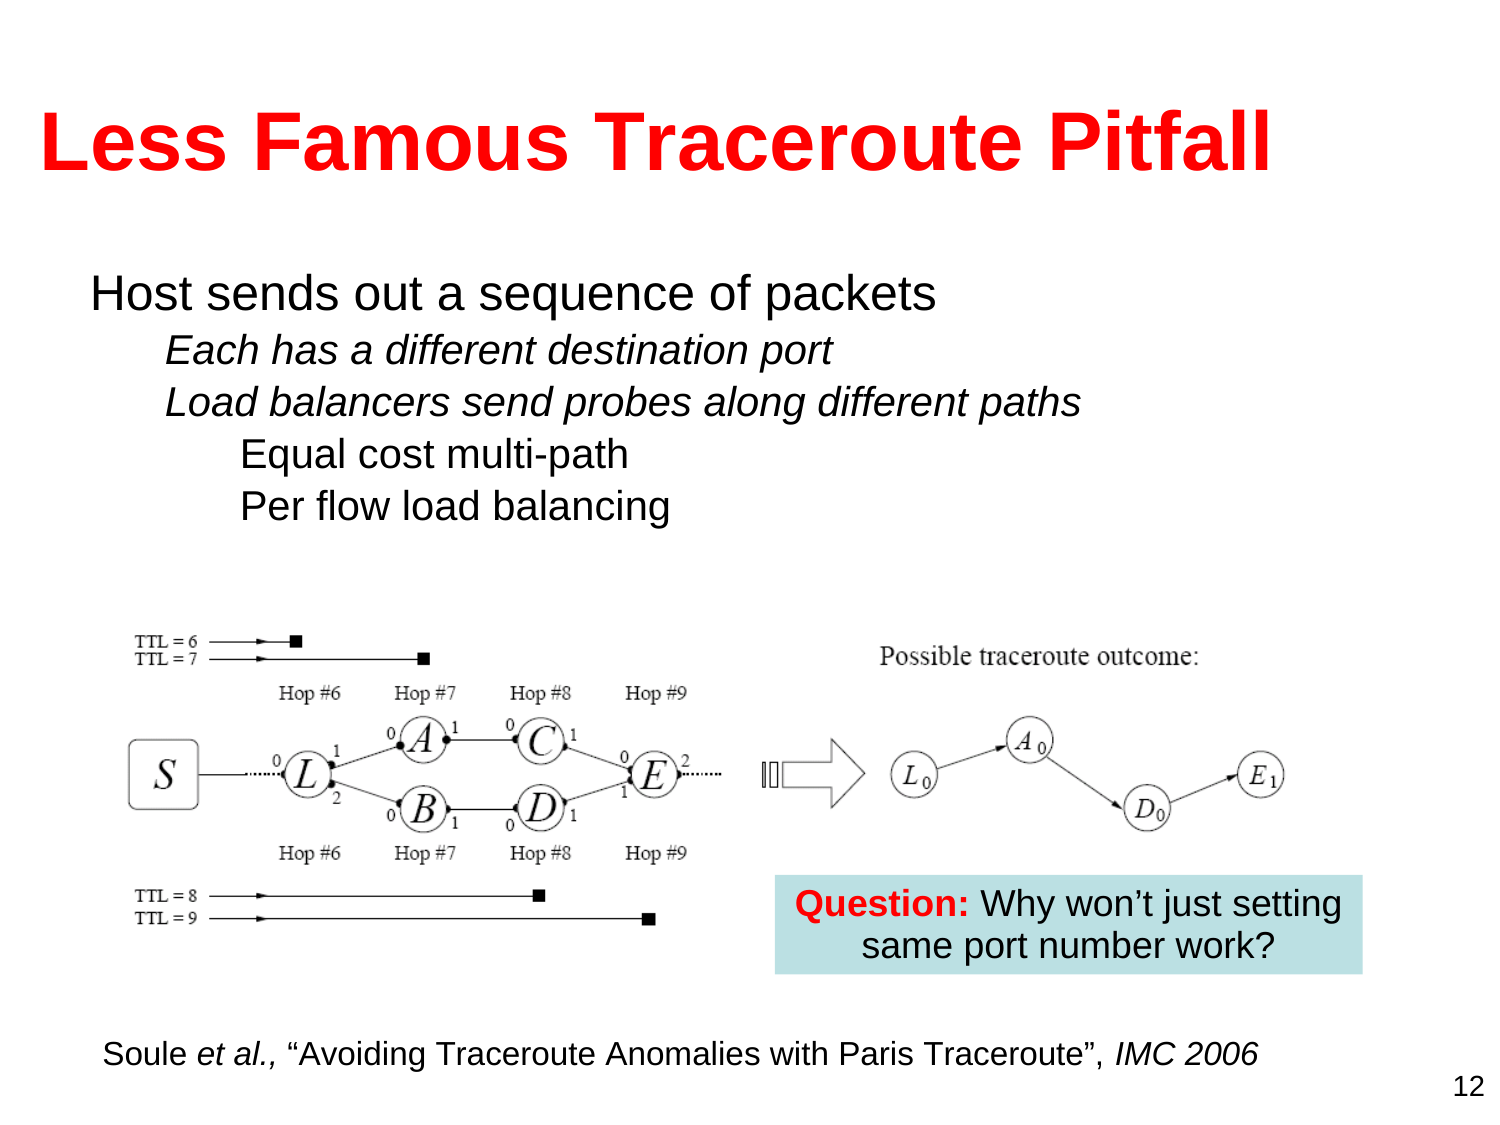

# Less Famous Traceroute Pitfall
Host sends out a sequence of packets
Each has a different destination port
Load balancers send probes along different paths
Equal cost multi-path
Per flow load balancing
Question: Why won’t just setting same port number work?
Soule et al., “Avoiding Traceroute Anomalies with Paris Traceroute”, IMC 2006
12